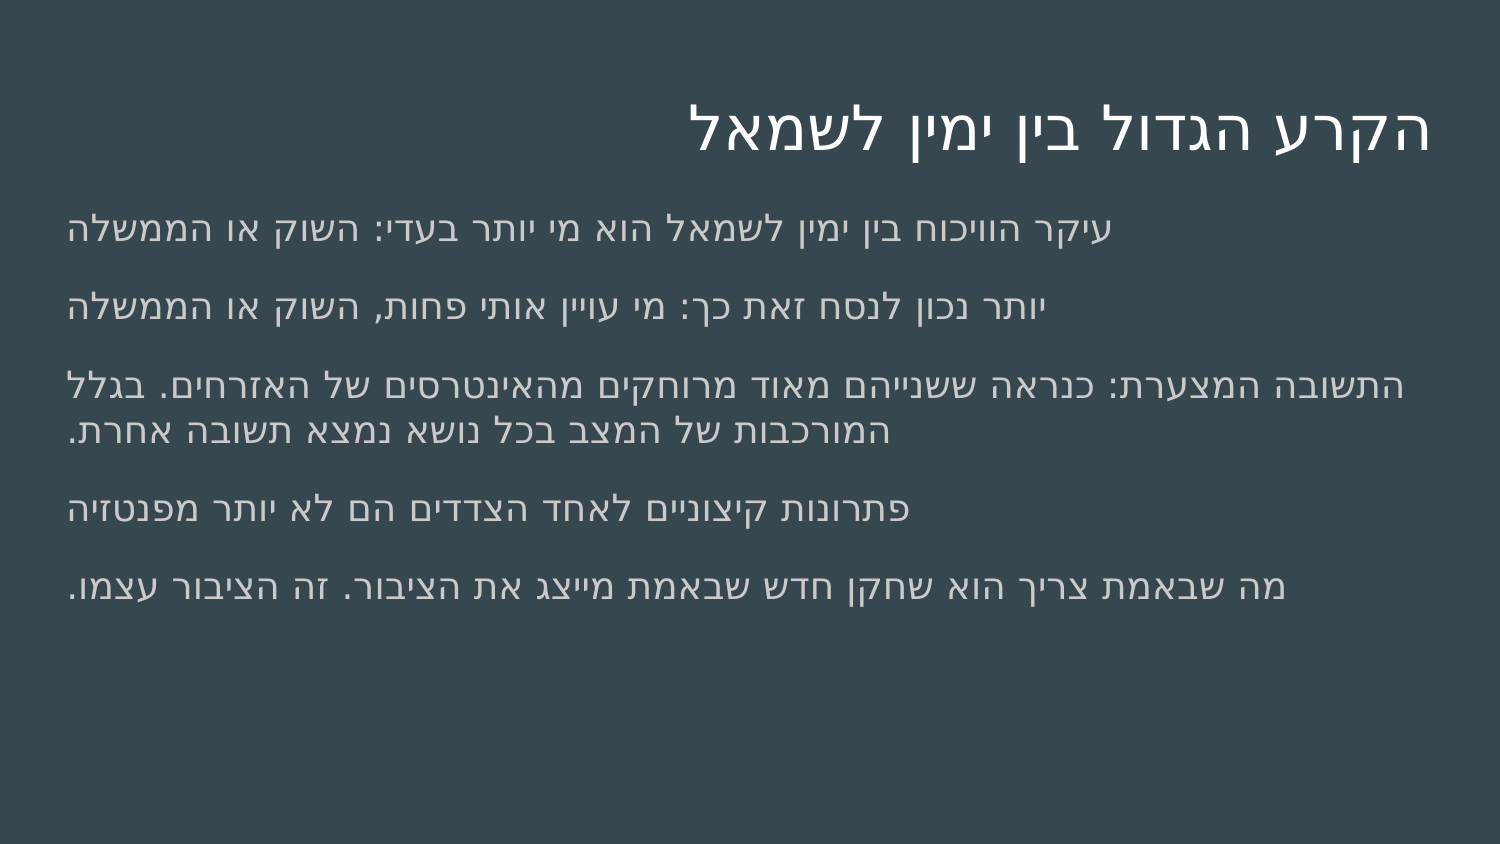

# הקרע הגדול בין ימין לשמאל
עיקר הוויכוח בין ימין לשמאל הוא מי יותר בעדי: השוק או הממשלה
יותר נכון לנסח זאת כך: מי עויין אותי פחות, השוק או הממשלה
התשובה המצערת: כנראה ששנייהם מאוד מרוחקים מהאינטרסים של האזרחים. בגלל המורכבות של המצב בכל נושא נמצא תשובה אחרת.
פתרונות קיצוניים לאחד הצדדים הם לא יותר מפנטזיה
מה שבאמת צריך הוא שחקן חדש שבאמת מייצג את הציבור. זה הציבור עצמו.